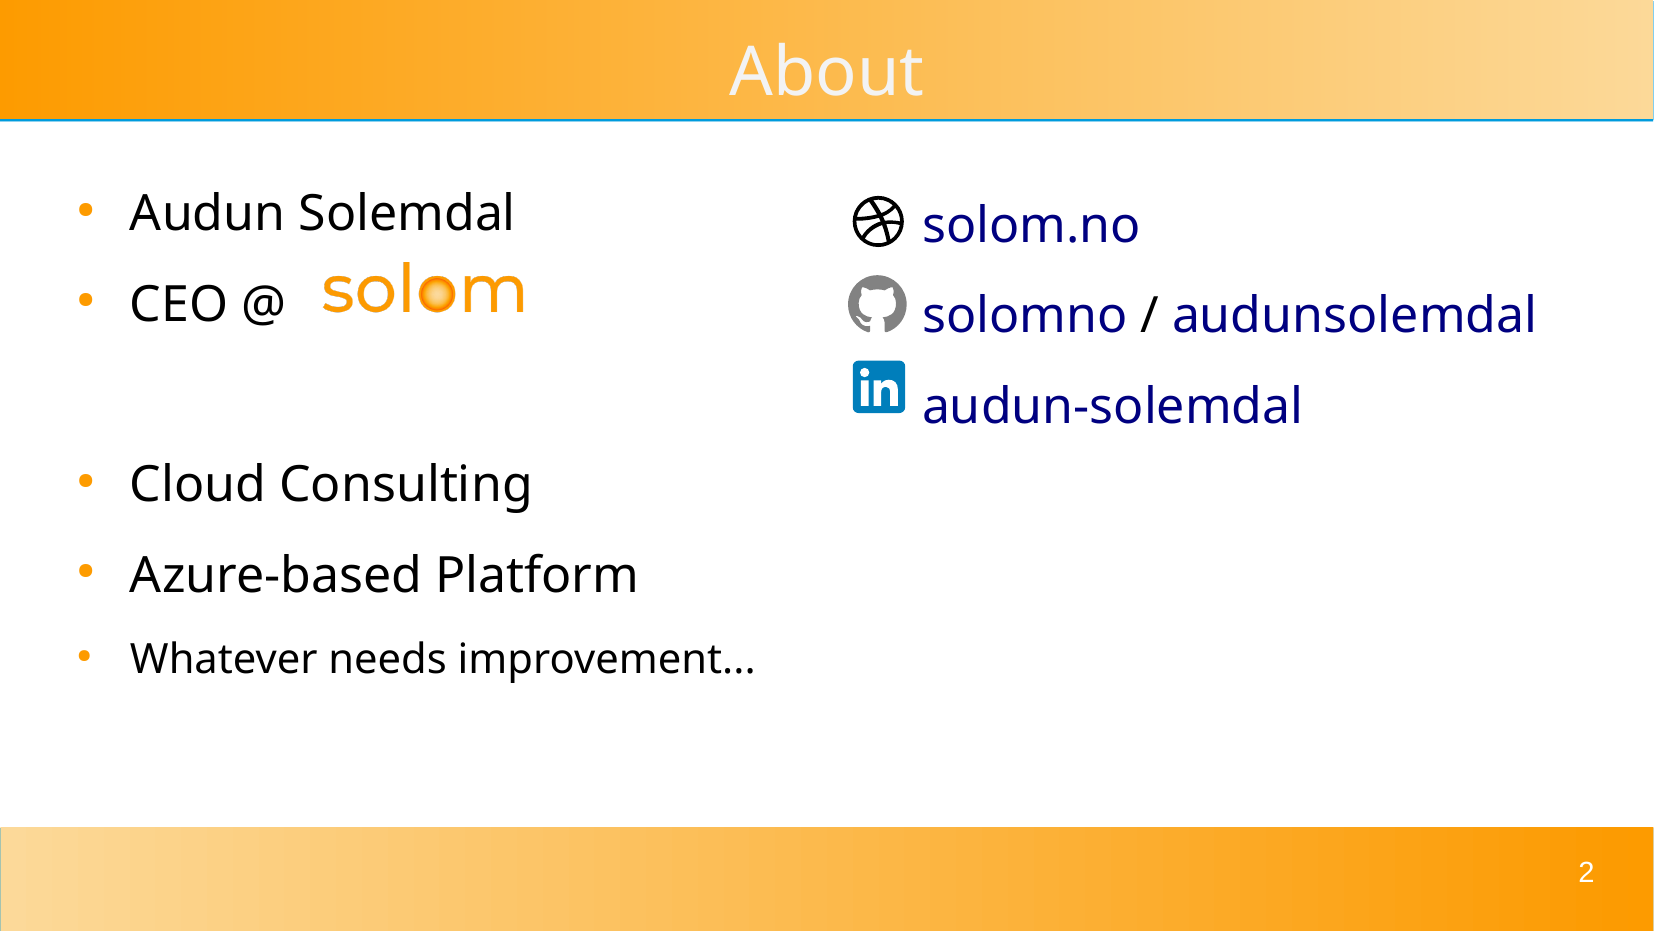

About
Audun Solemdal
CEO @
Cloud Consulting
Azure-based Platform
Whatever needs improvement...
# solom.no
solomno / audunsolemdal
audun-solemdal
2